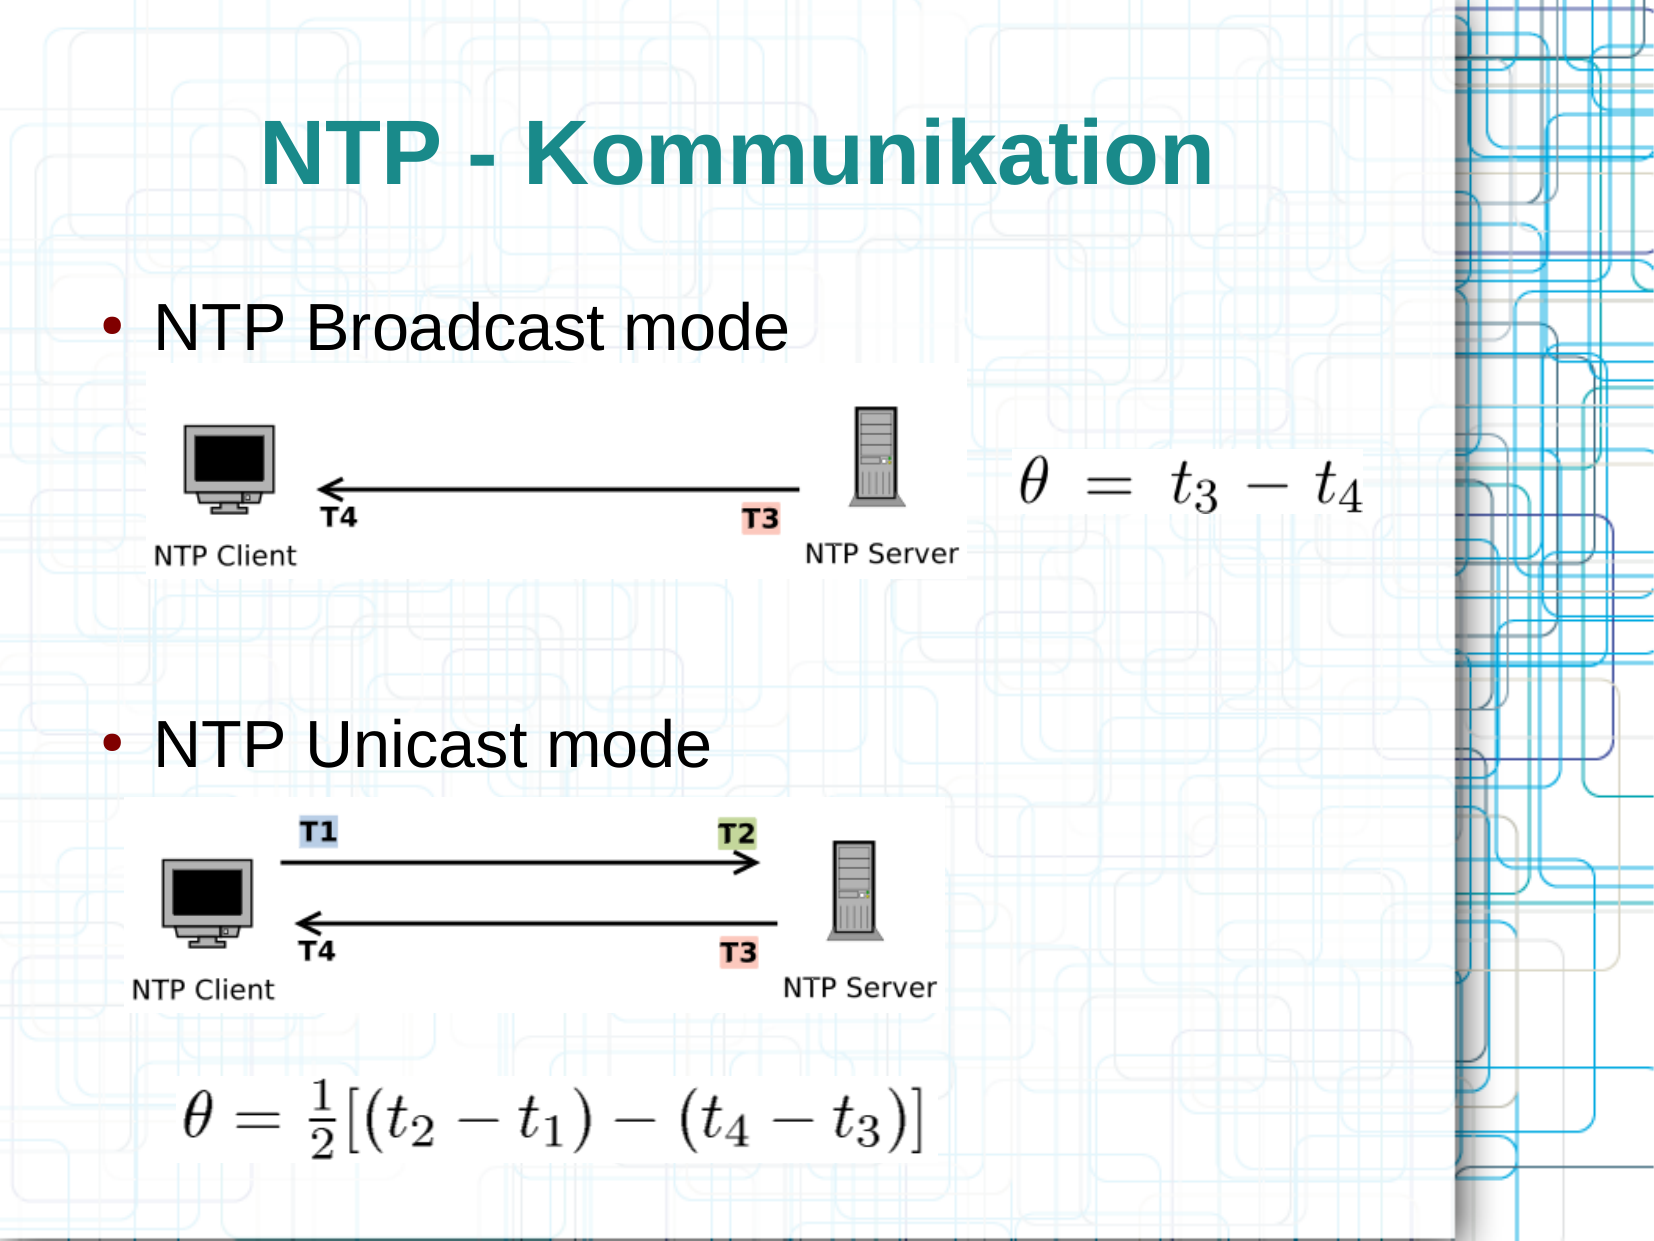

# NTP - Kommunikation
NTP Broadcast mode
NTP Unicast mode